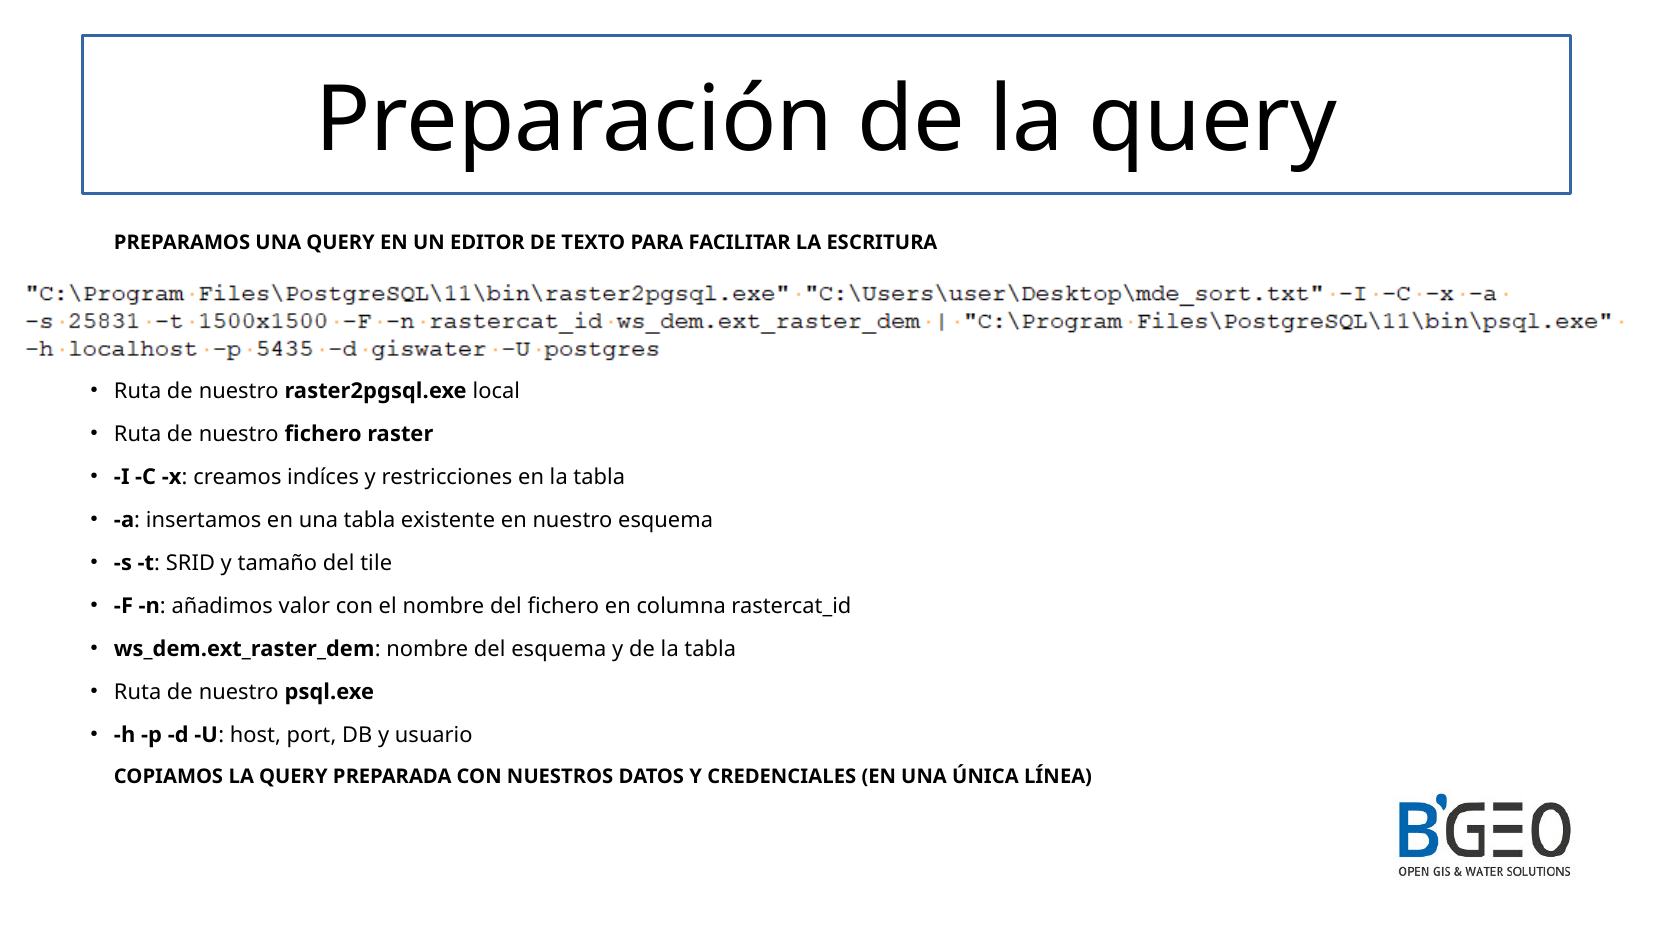

# Preparación de la query
PREPARAMOS UNA QUERY EN UN EDITOR DE TEXTO PARA FACILITAR LA ESCRITURA
Ruta de nuestro raster2pgsql.exe local
Ruta de nuestro fichero raster
-I -C -x: creamos indíces y restricciones en la tabla
-a: insertamos en una tabla existente en nuestro esquema
-s -t: SRID y tamaño del tile
-F -n: añadimos valor con el nombre del fichero en columna rastercat_id
ws_dem.ext_raster_dem: nombre del esquema y de la tabla
Ruta de nuestro psql.exe
-h -p -d -U: host, port, DB y usuario
COPIAMOS LA QUERY PREPARADA CON NUESTROS DATOS Y CREDENCIALES (EN UNA ÚNICA LÍNEA)